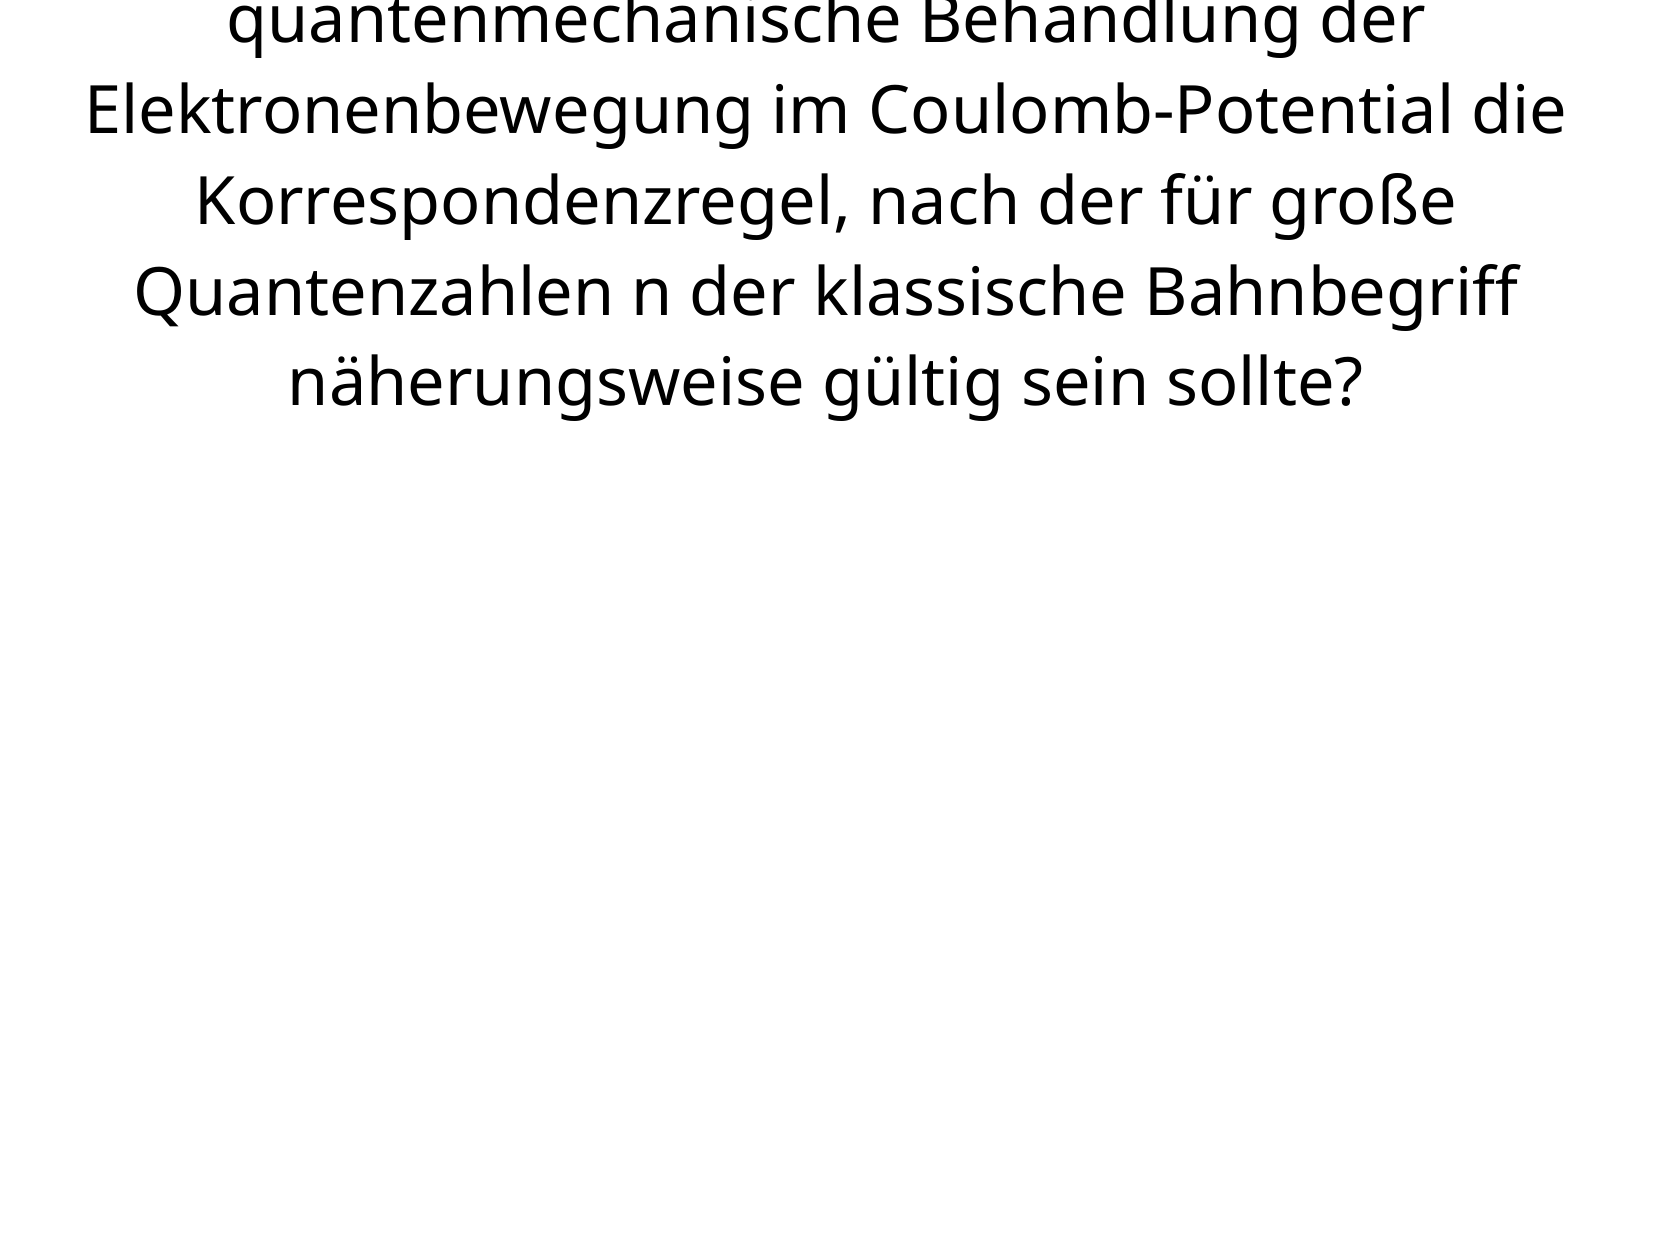

# In welchem Sinne erfüllt die quantenmechanische Behandlung der Elektronenbewegung im Coulomb-Potential die Korrespondenzregel, nach der für große Quantenzahlen n der klassische Bahnbegriff näherungsweise gültig sein sollte?